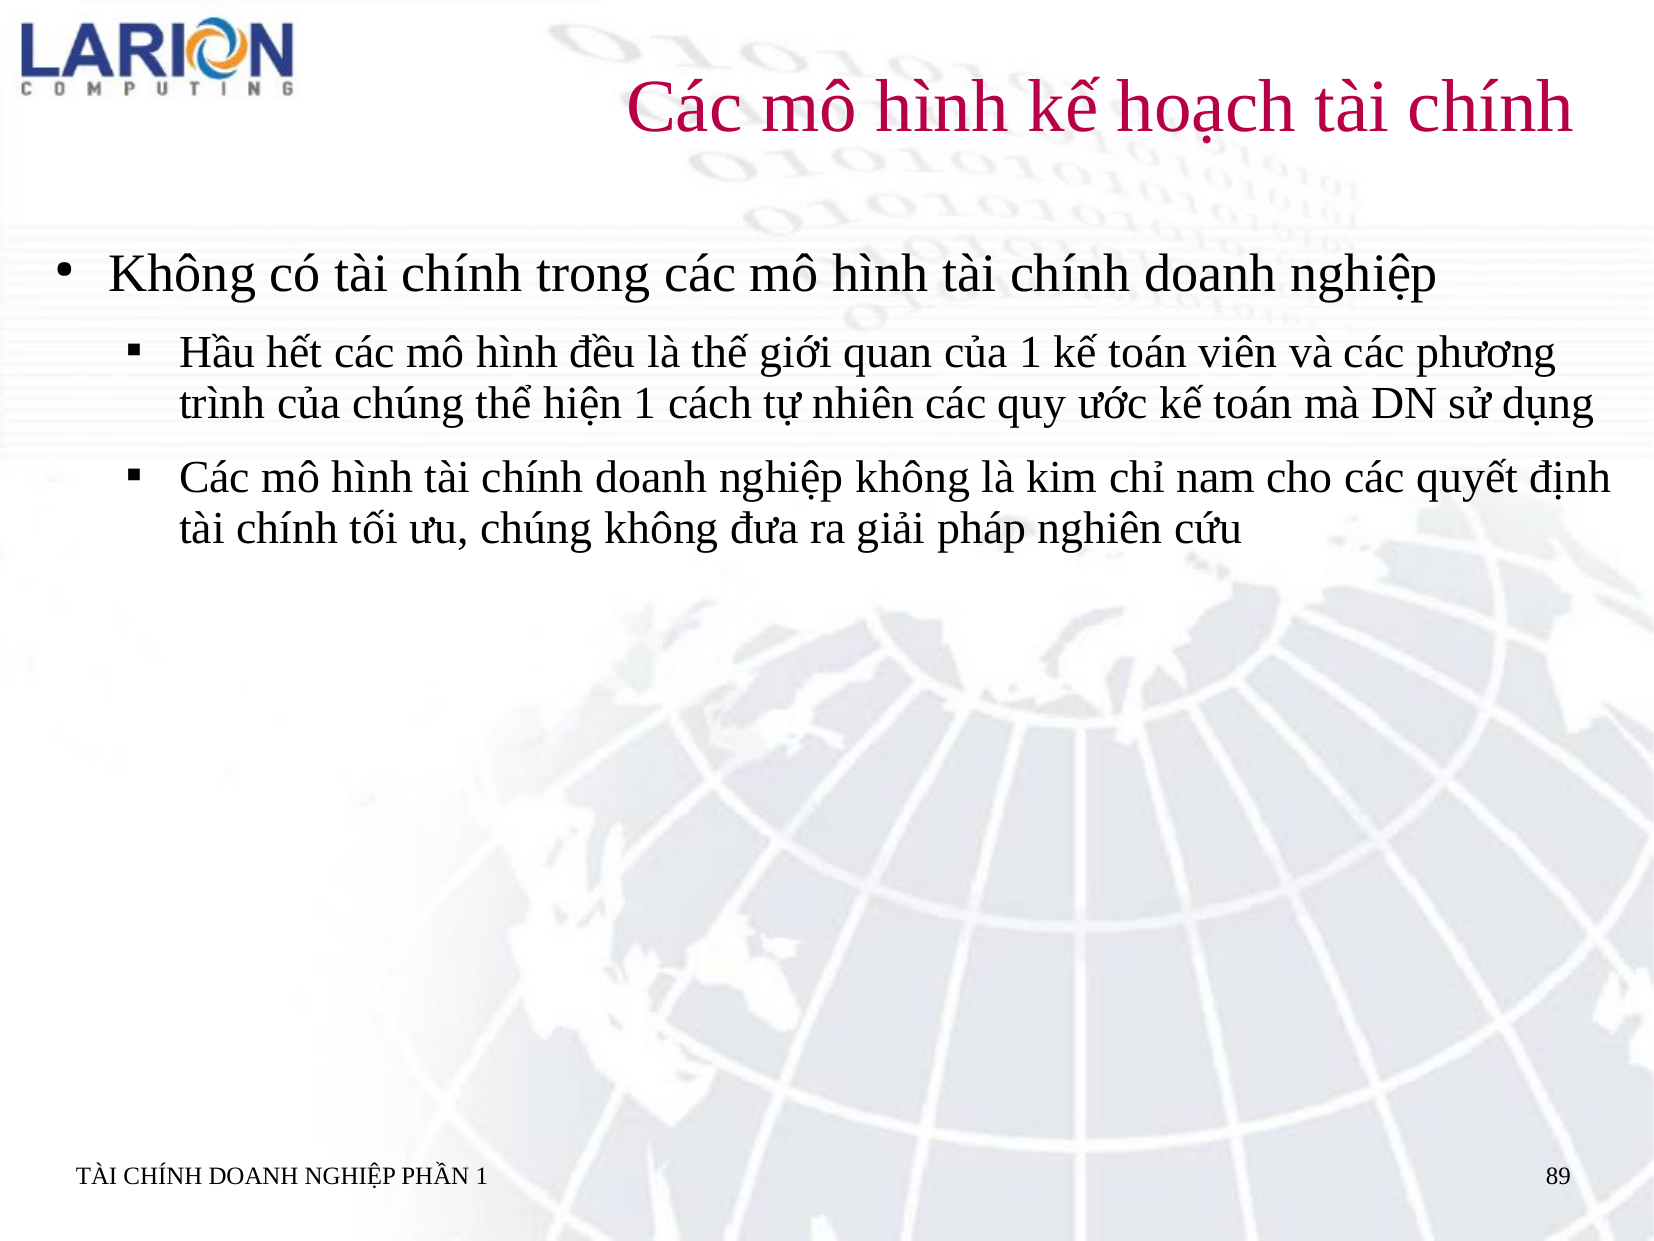

# Các mô hình kế hoạch tài chính
Không có tài chính trong các mô hình tài chính doanh nghiệp
Hầu hết các mô hình đều là thế giới quan của 1 kế toán viên và các phương trình của chúng thể hiện 1 cách tự nhiên các quy ước kế toán mà DN sử dụng
Các mô hình tài chính doanh nghiệp không là kim chỉ nam cho các quyết định tài chính tối ưu, chúng không đưa ra giải pháp nghiên cứu
TÀI CHÍNH DOANH NGHIỆP PHẦN 1
89